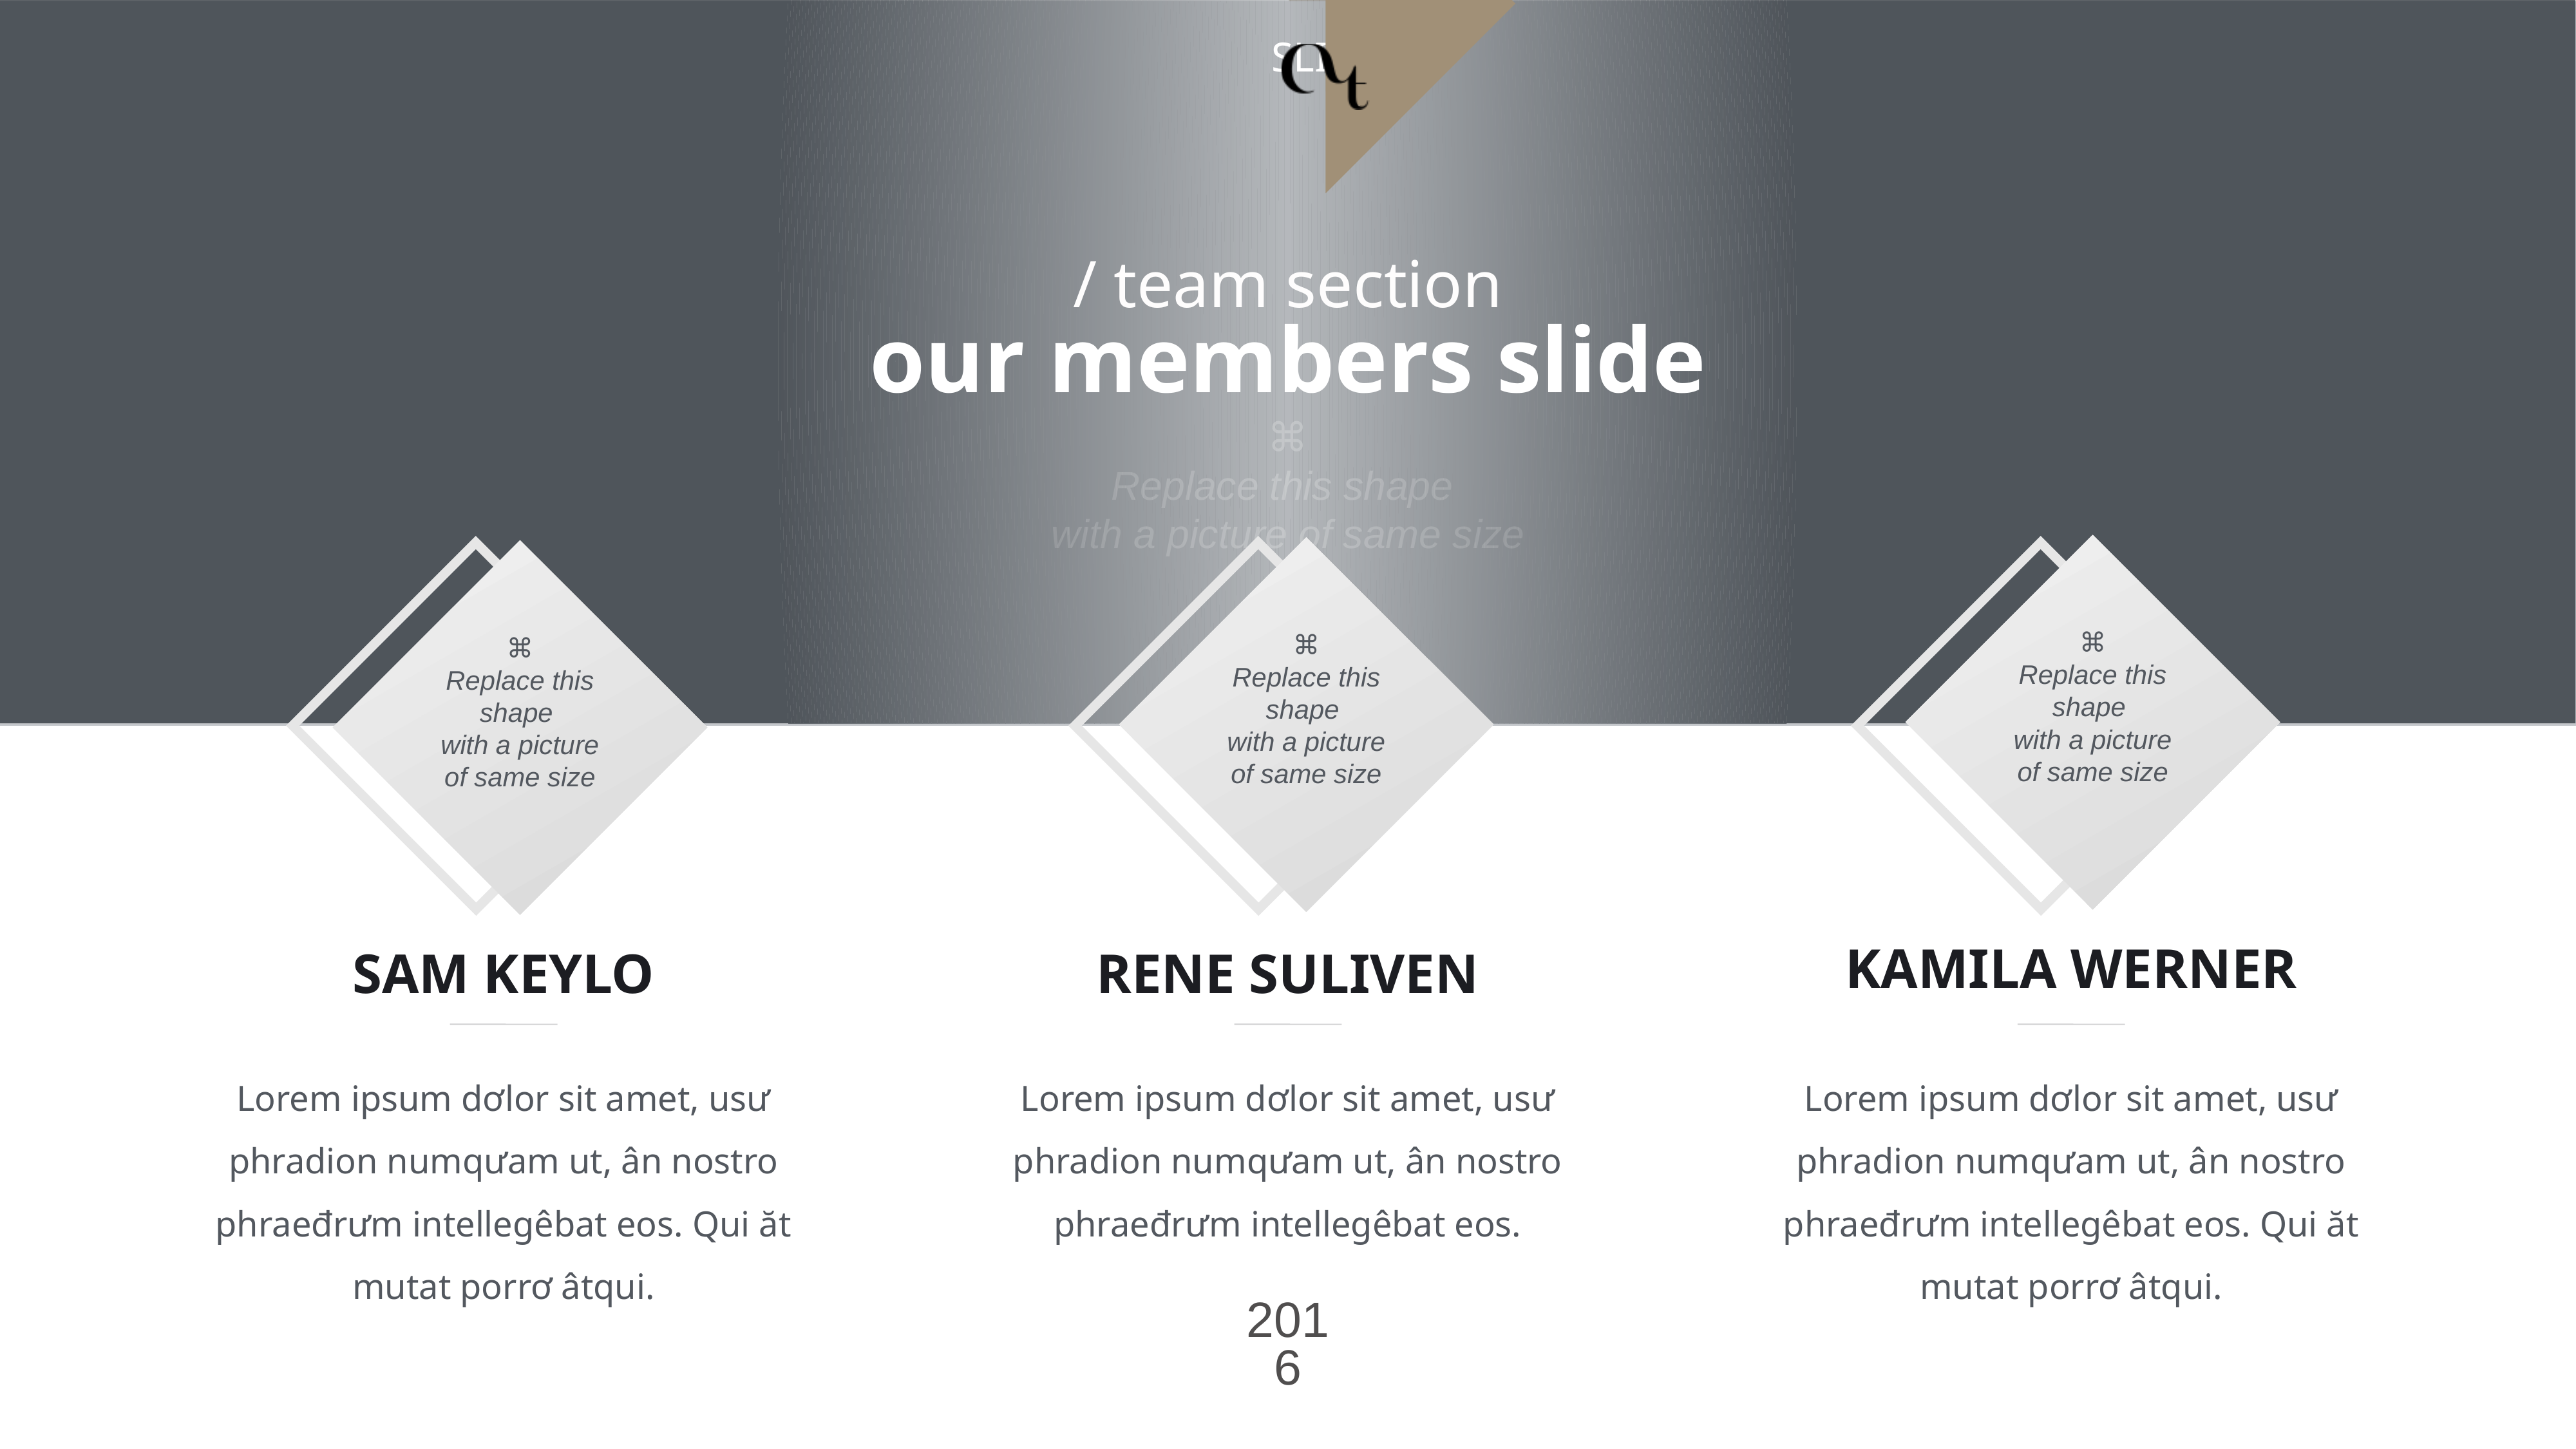

SLIDE
⌘
Replace this shape
with a picture of same size
/ team section
# our members slide
⌘
Replace this shape
with a picture of same size
⌘
Replace this shape
with a picture of same size
⌘
Replace this shape
with a picture of same size
KAMILA WERNER
SAM KEYLO
RENE SULIVEN
Lorem ipsum dơlor sit amet, usư phradion numqưam ut, ân nostro phraeđrưm intellegêbat eos. Qui ăt mutat porrơ âtqui.
Lorem ipsum dơlor sit amet, usư phradion numqưam ut, ân nostro phraeđrưm intellegêbat eos.
Lorem ipsum dơlor sit amet, usư phradion numqưam ut, ân nostro phraeđrưm intellegêbat eos. Qui ăt mutat porrơ âtqui.
2016